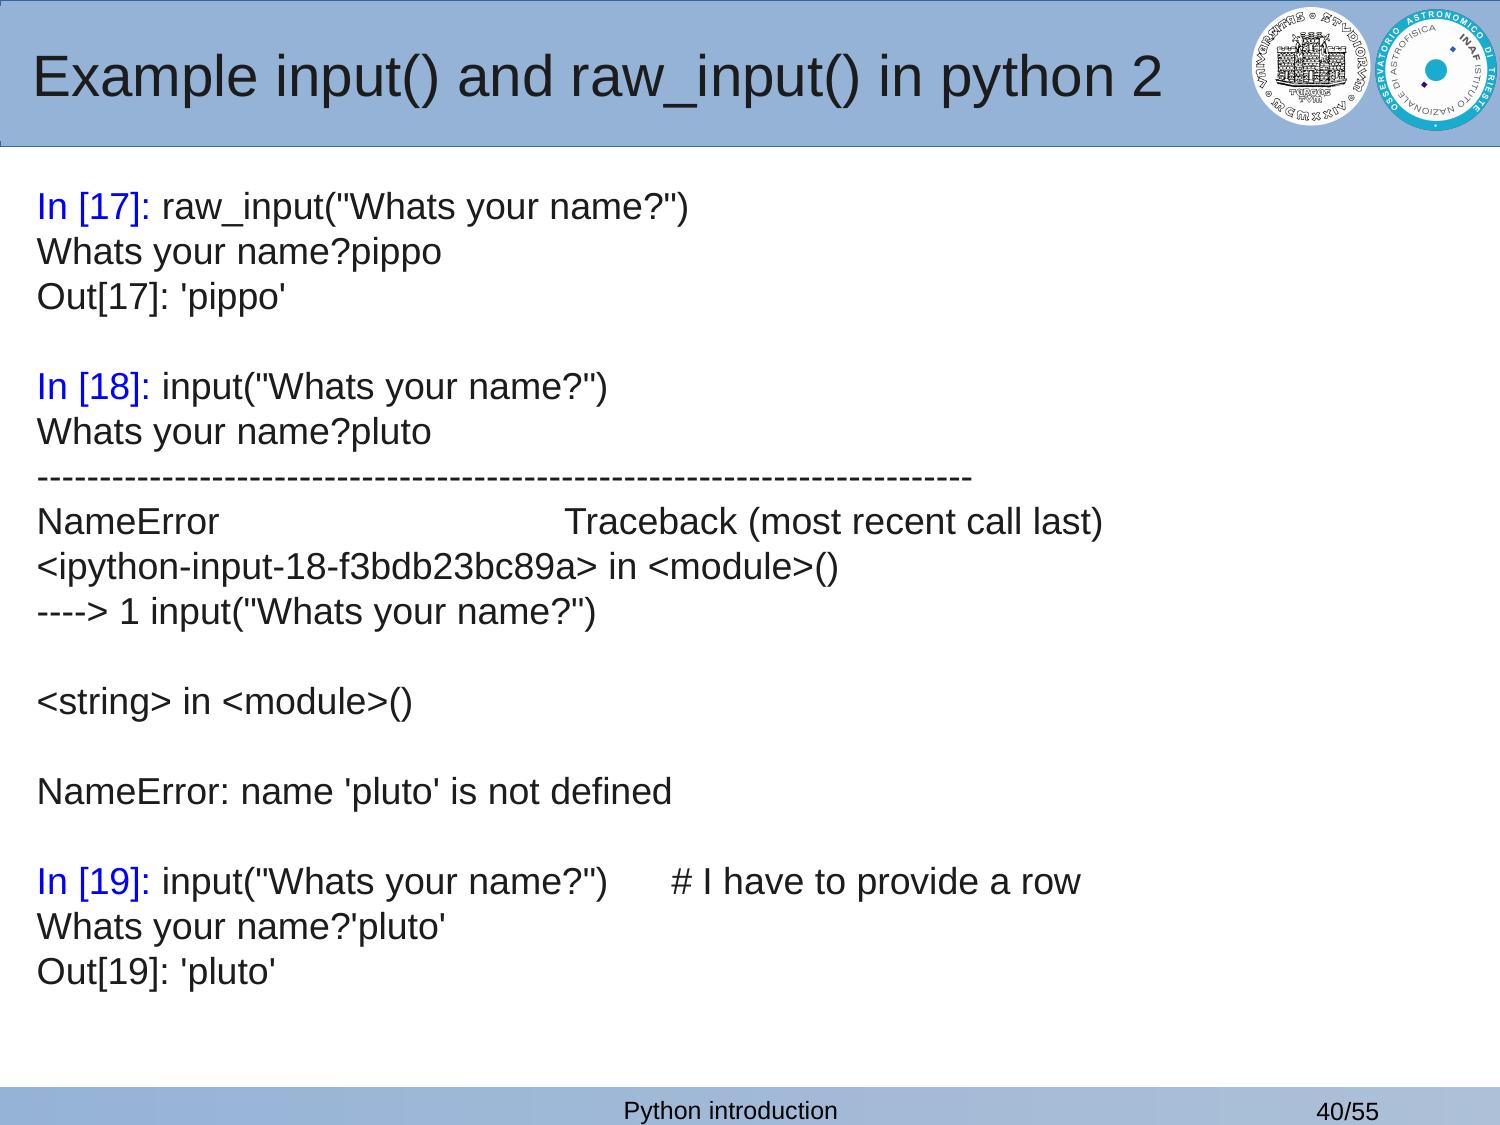

Example input() and raw_input() in python 2
# In [17]: raw_input("Whats your name?")
Whats your name?pippo
Out[17]: 'pippo'
In [18]: input("Whats your name?")
Whats your name?pluto
---------------------------------------------------------------------------
NameError Traceback (most recent call last)
<ipython-input-18-f3bdb23bc89a> in <module>()
----> 1 input("Whats your name?")
<string> in <module>()
NameError: name 'pluto' is not defined
In [19]: input("Whats your name?") # I have to provide a row
Whats your name?'pluto'
Out[19]: 'pluto'